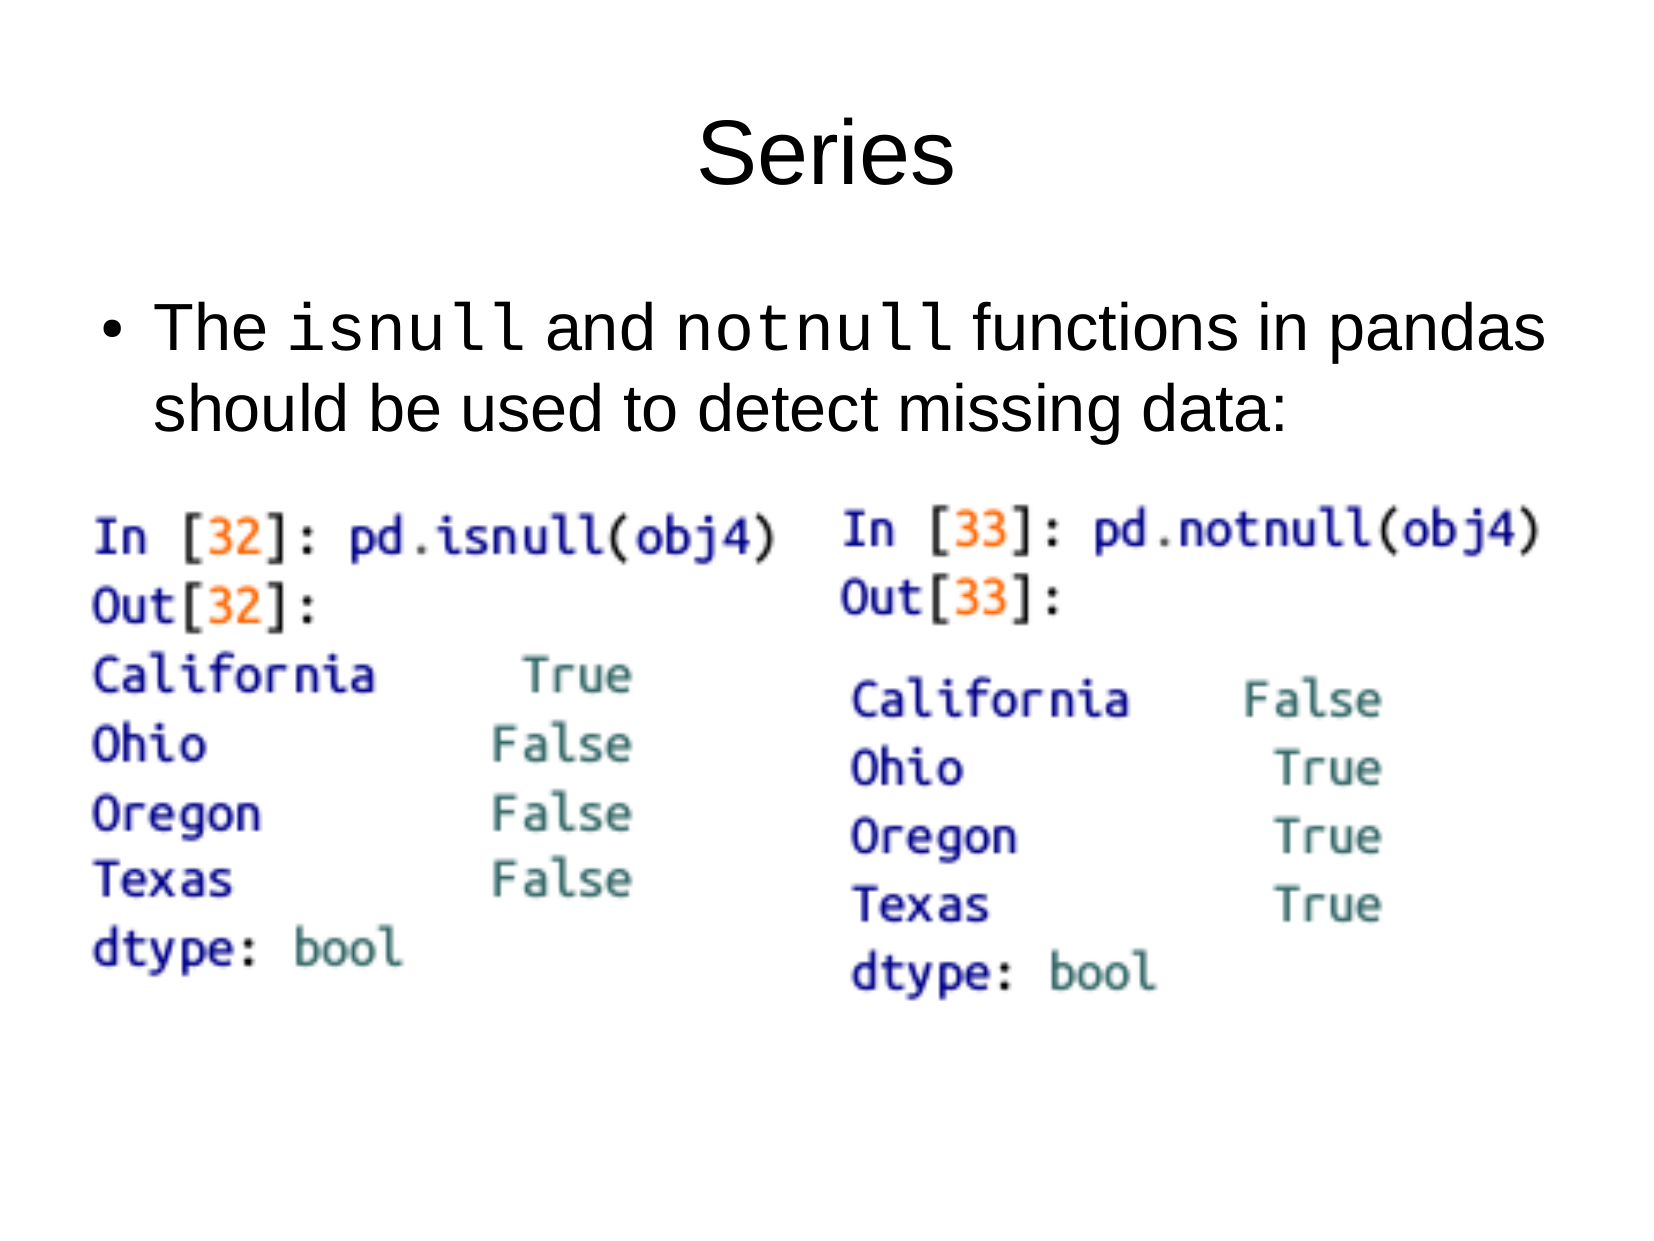

# Series
The isnull and notnull functions in pandas should be used to detect missing data: